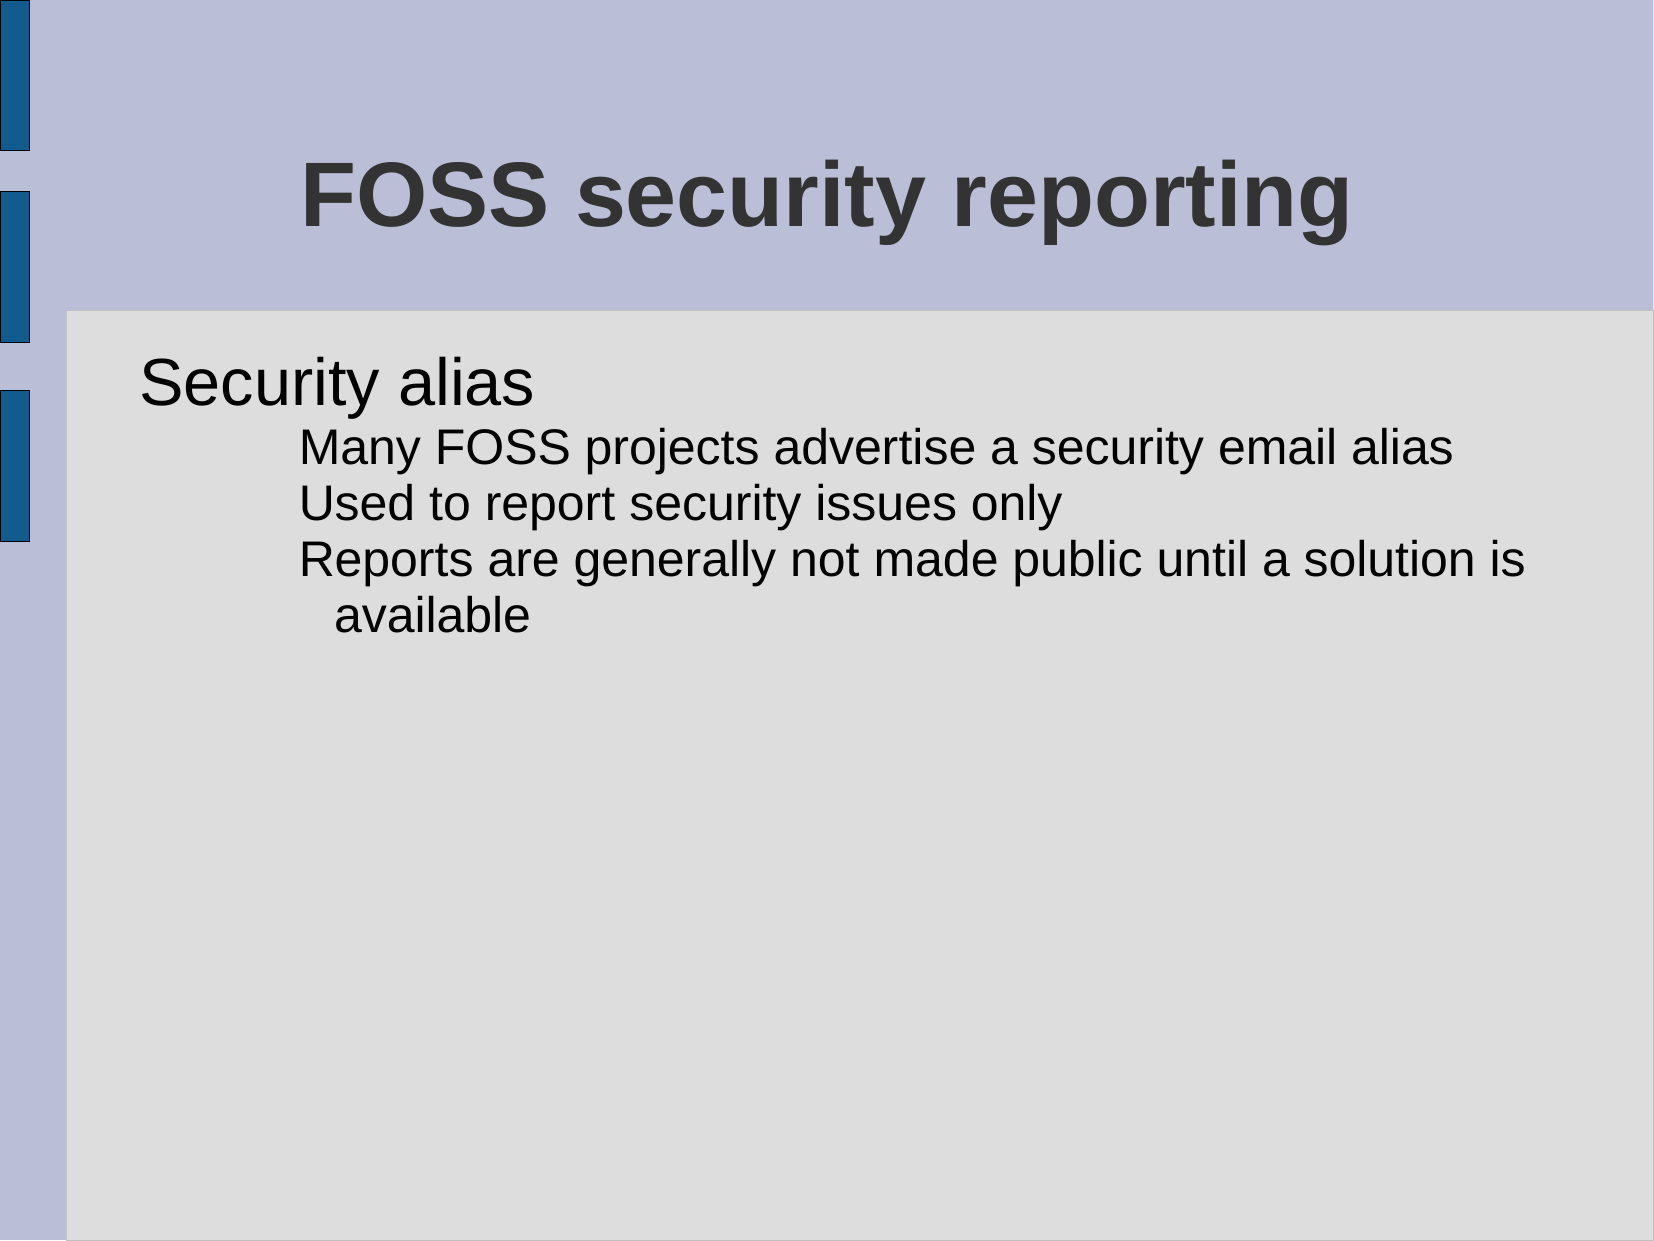

# FOSS security reporting
Security alias
Many FOSS projects advertise a security email alias
Used to report security issues only
Reports are generally not made public until a solution is available